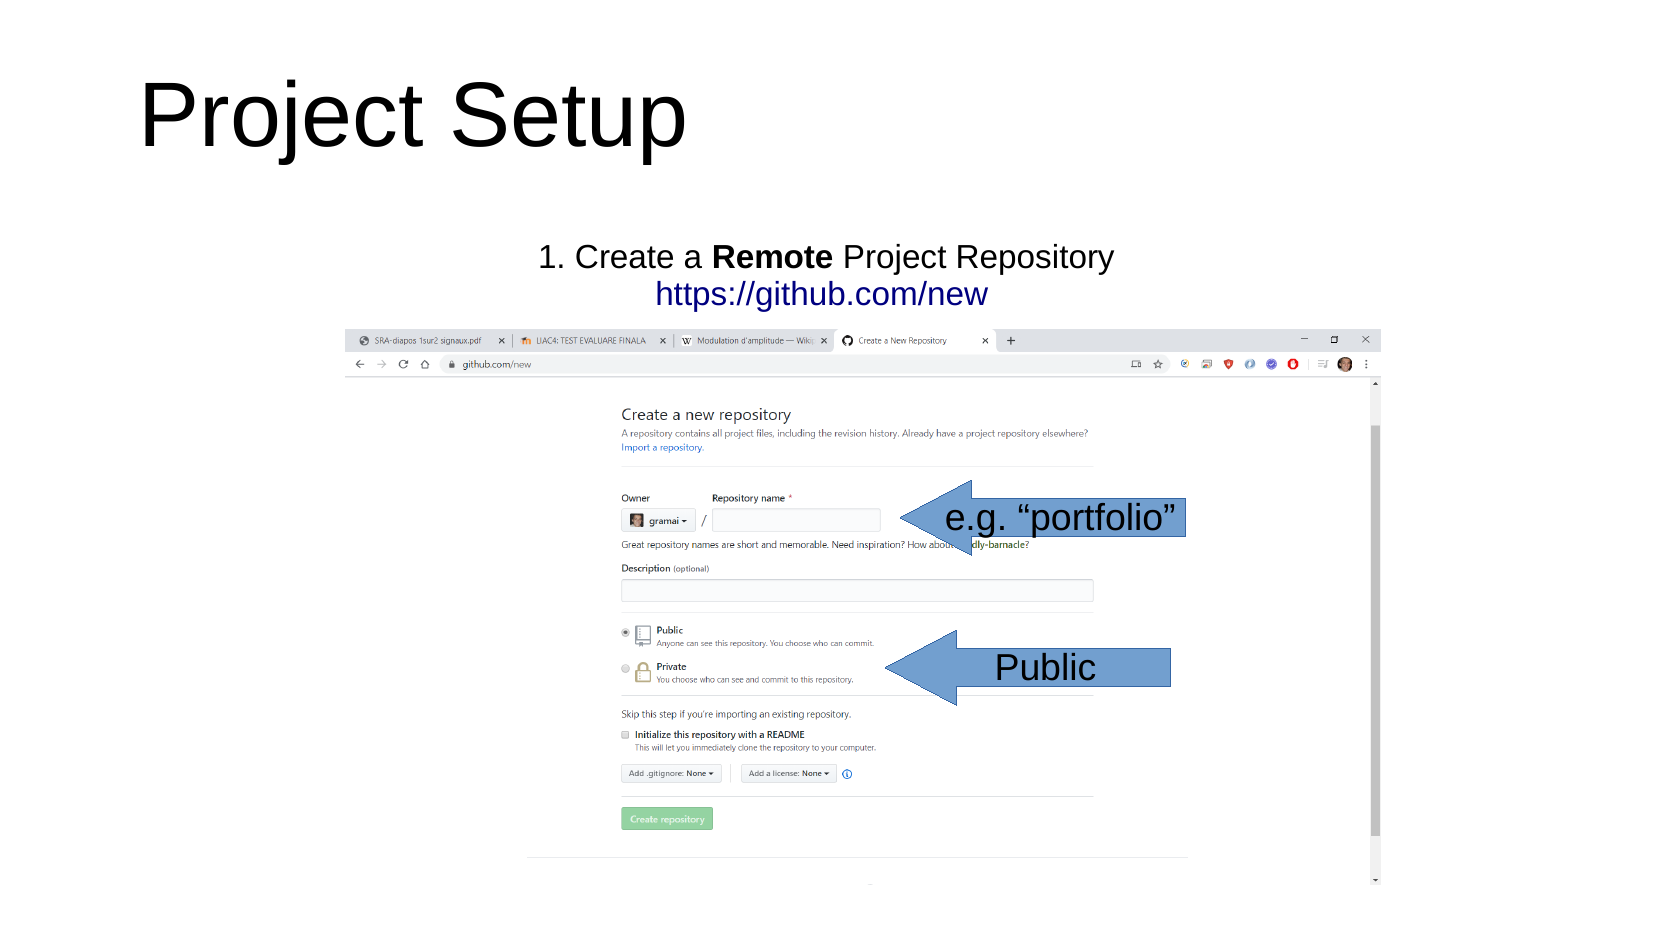

# Project Setup
1. Create a Remote Project Repository
https://github.com/new
e.g. “portfolio”
Public